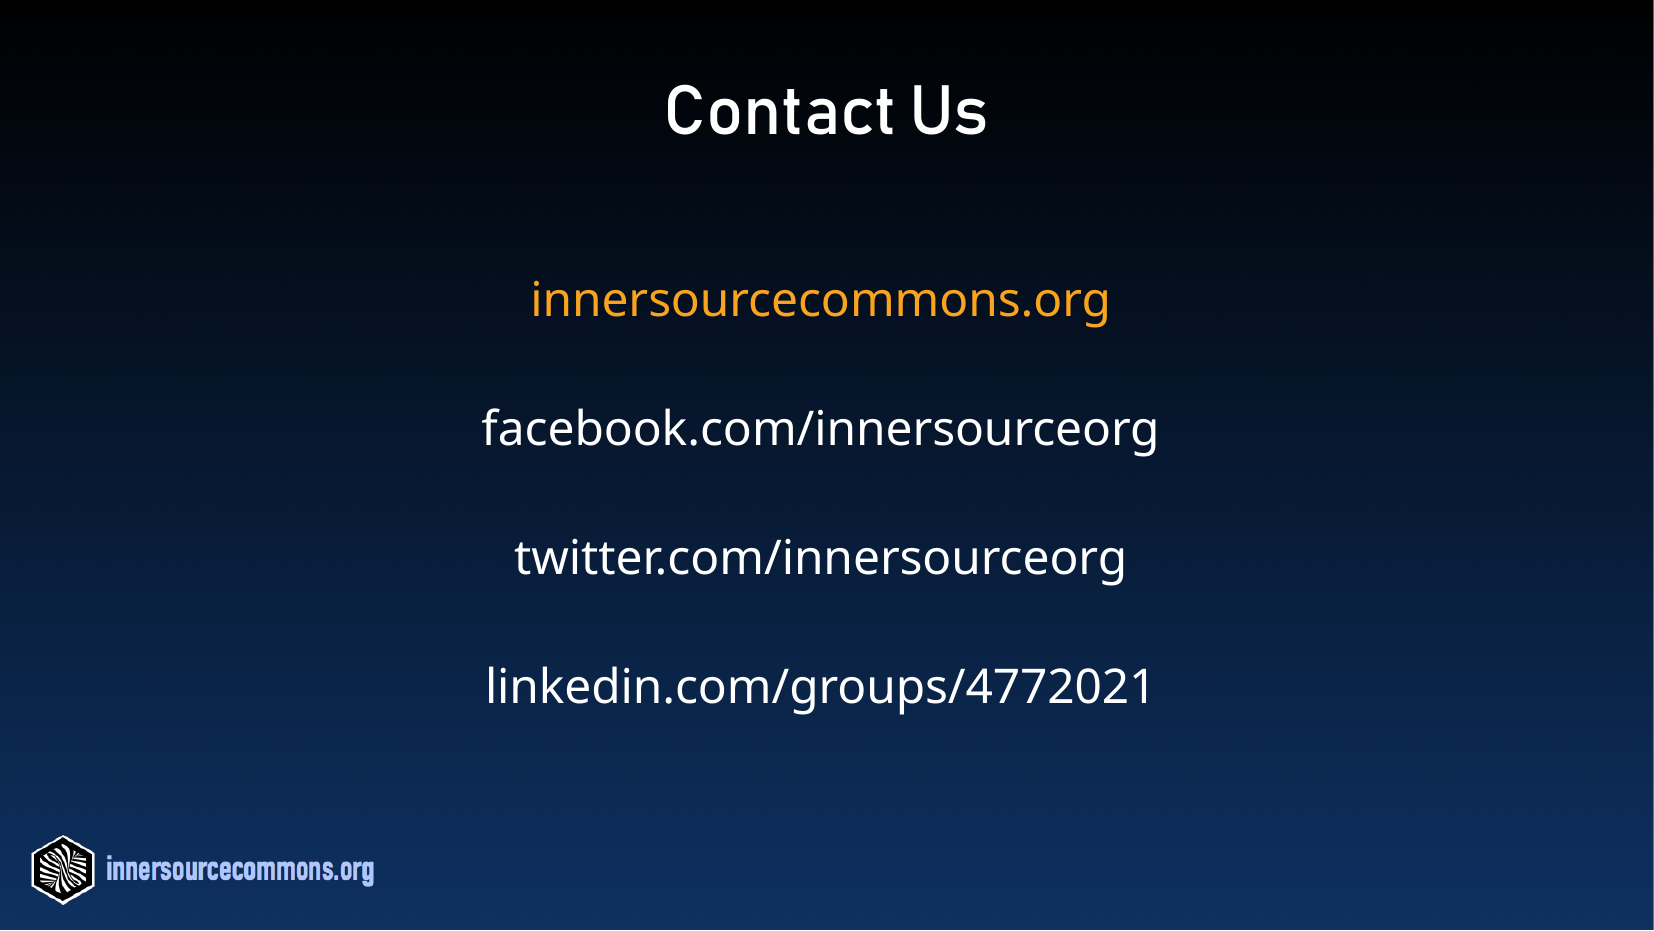

# Contact Us
innersourcecommons.org
facebook.com/innersourceorg
twitter.com/innersourceorg
linkedin.com/groups/4772021